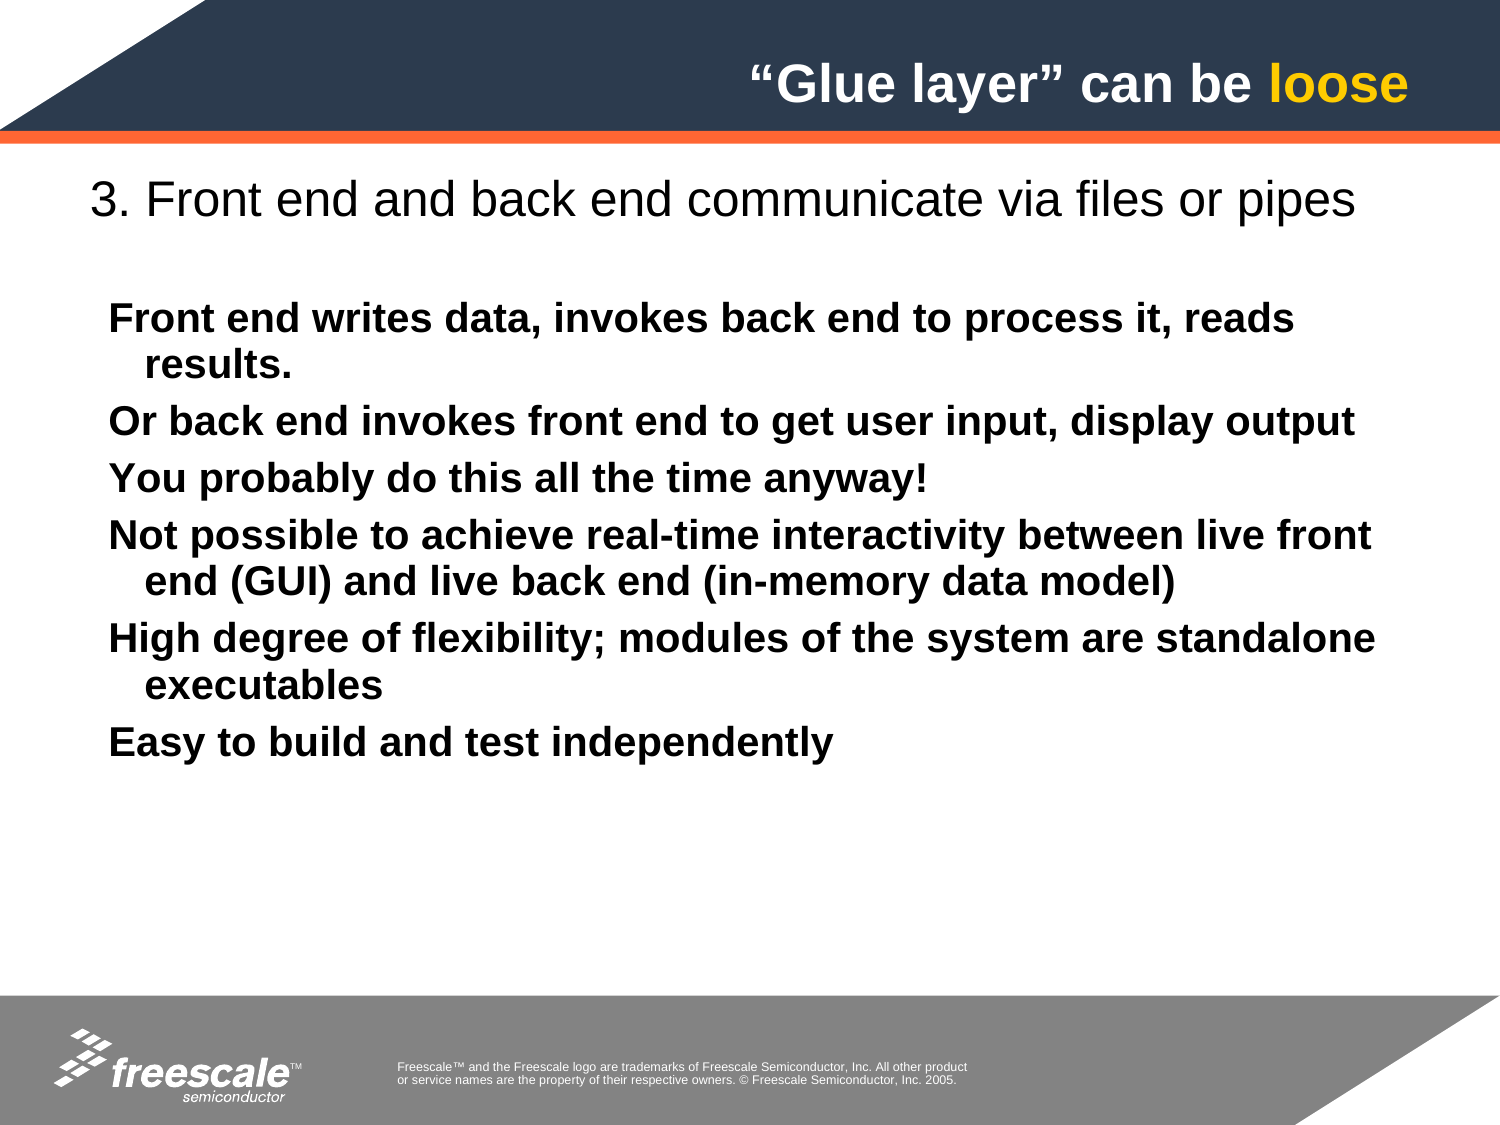

# “Glue layer” can be loose
3. Front end and back end communicate via files or pipes
Front end writes data, invokes back end to process it, reads results.
Or back end invokes front end to get user input, display output
You probably do this all the time anyway!
Not possible to achieve real-time interactivity between live front end (GUI) and live back end (in-memory data model)
High degree of flexibility; modules of the system are standalone executables
Easy to build and test independently